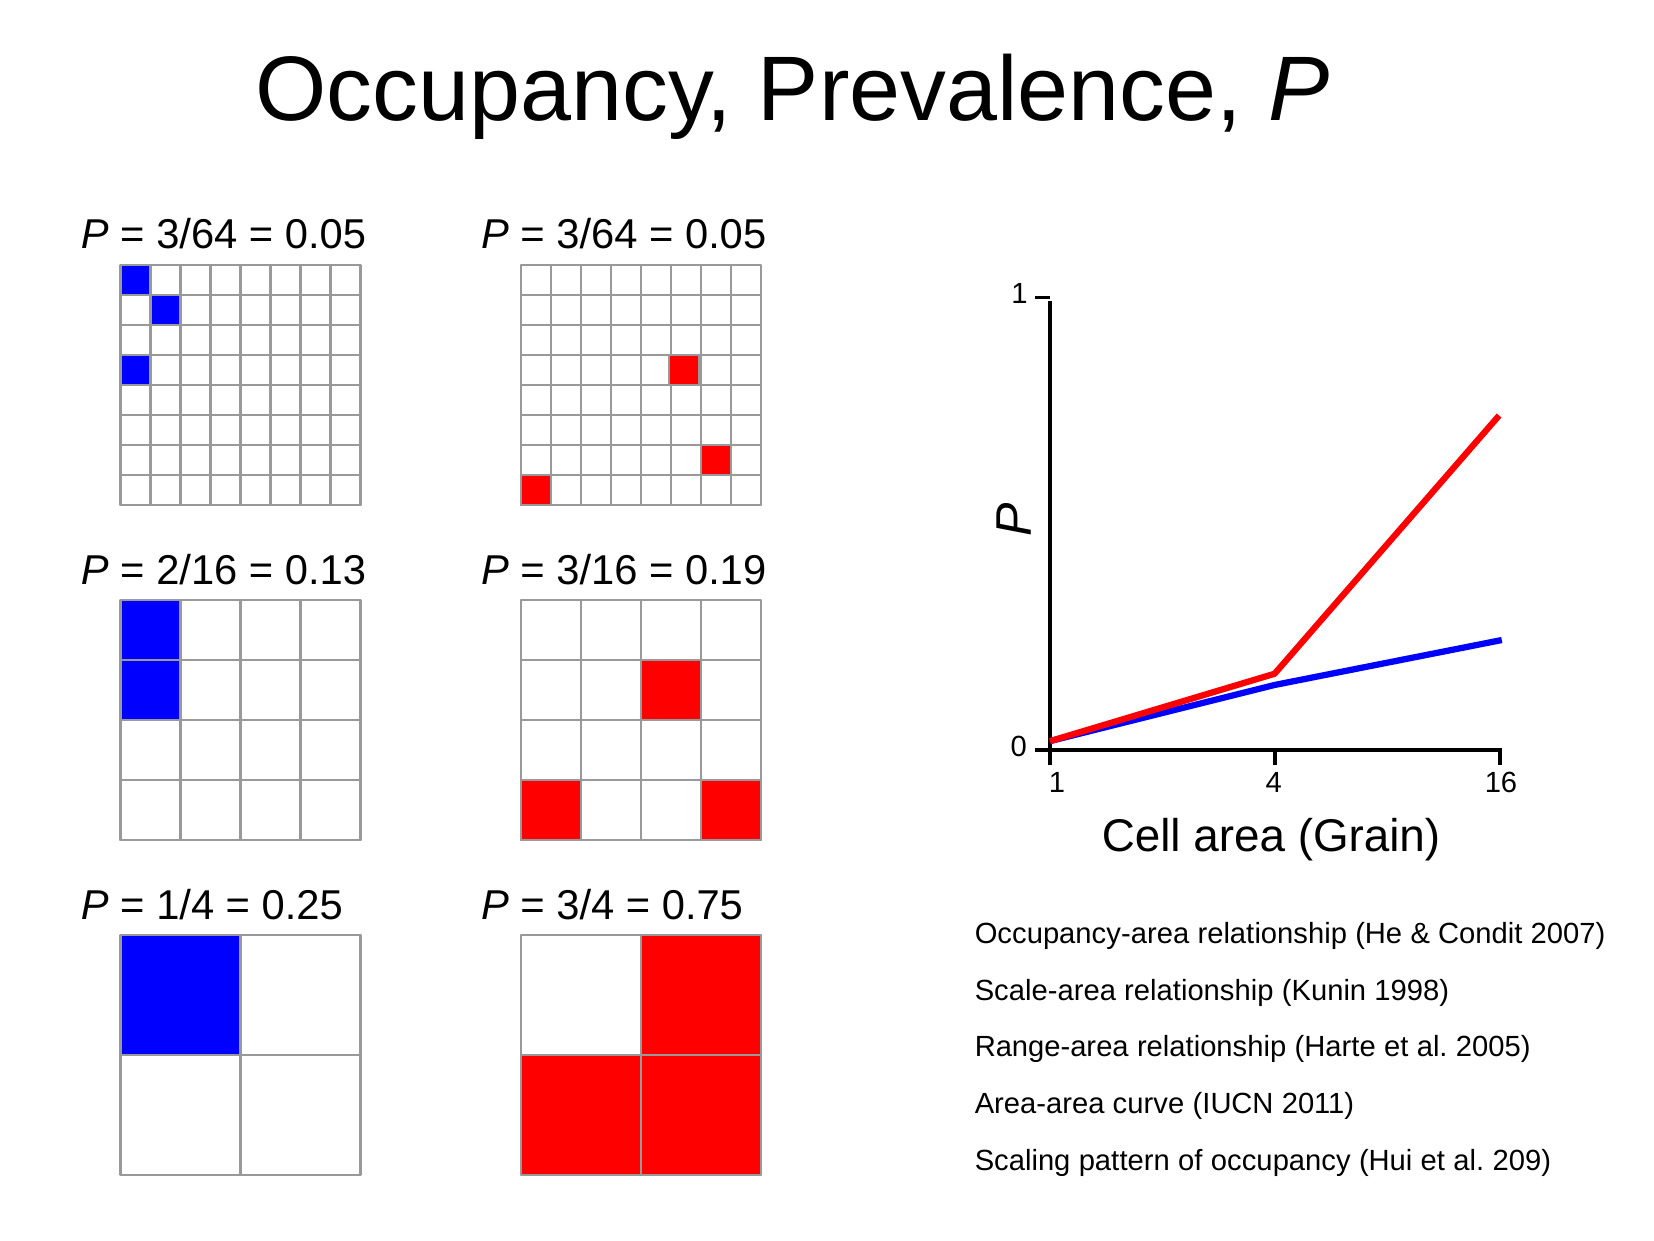

Occupancy, Prevalence, P
P = 3/64 = 0.05
P = 2/16 = 0.13
P = 1/4 = 0.25
P = 3/64 = 0.05
P = 3/16 = 0.19
P = 3/4 = 0.75
1
P
0
1
4
16
Cell area (Grain)
Occupancy-area relationship (He & Condit 2007)
Scale-area relationship (Kunin 1998)
Range-area relationship (Harte et al. 2005)
Area-area curve (IUCN 2011)
Scaling pattern of occupancy (Hui et al. 209)